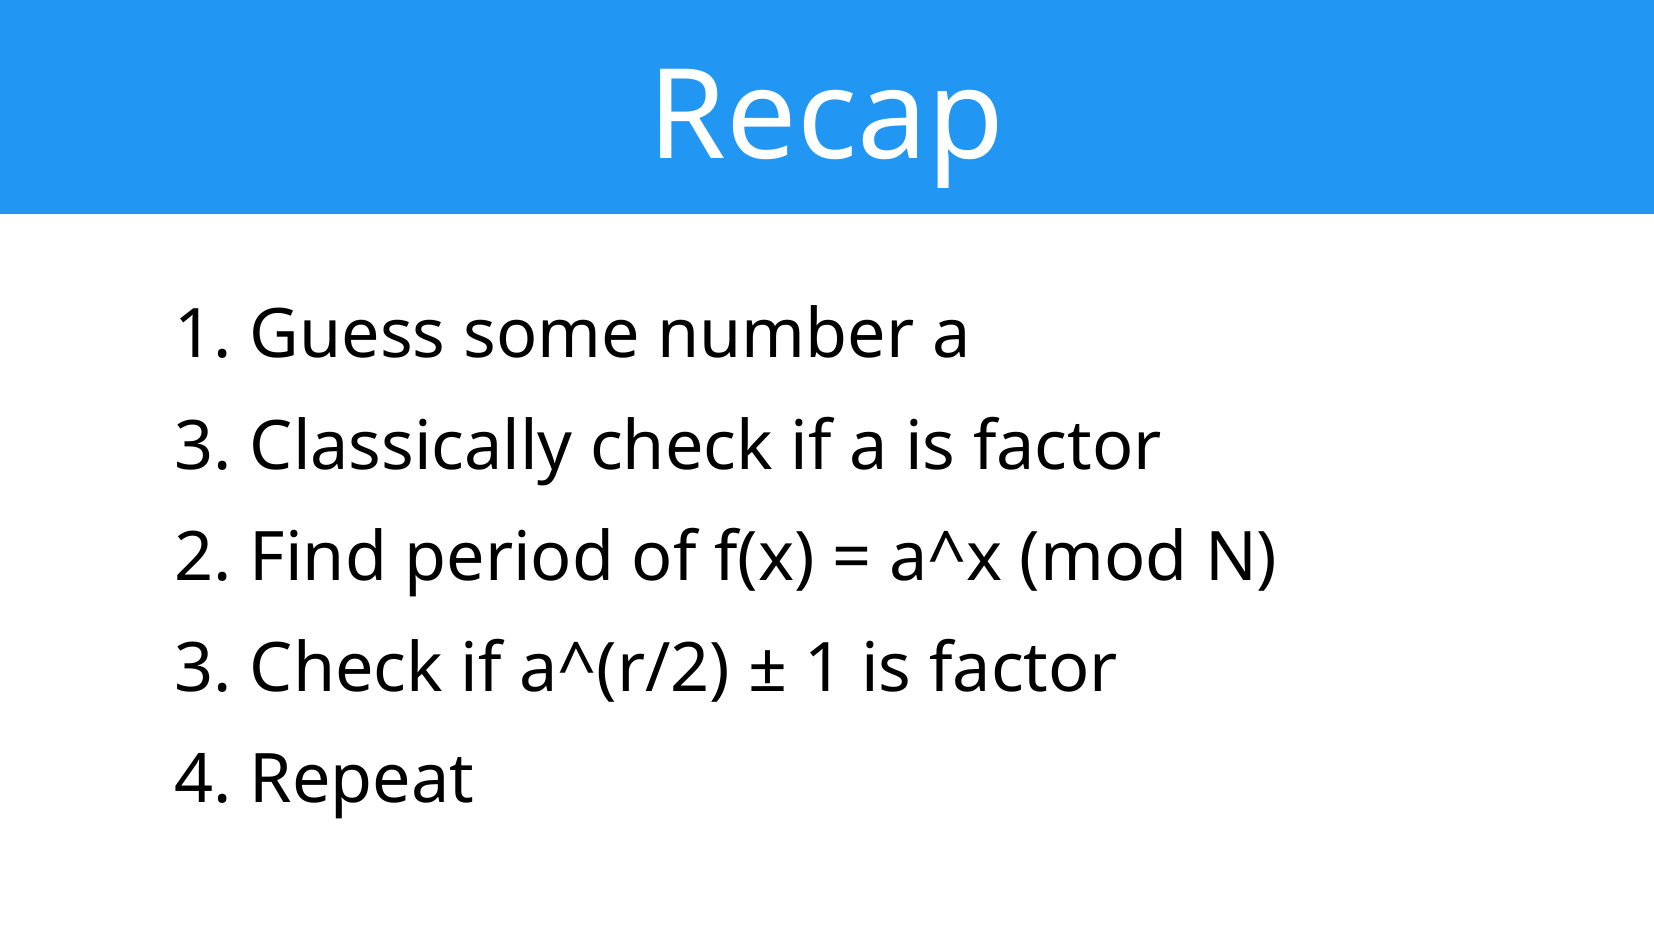

# Recap
1. Guess some number a
3. Classically check if a is factor
2. Find period of f(x) = a^x (mod N)
3. Check if a^(r/2) ± 1 is factor
4. Repeat